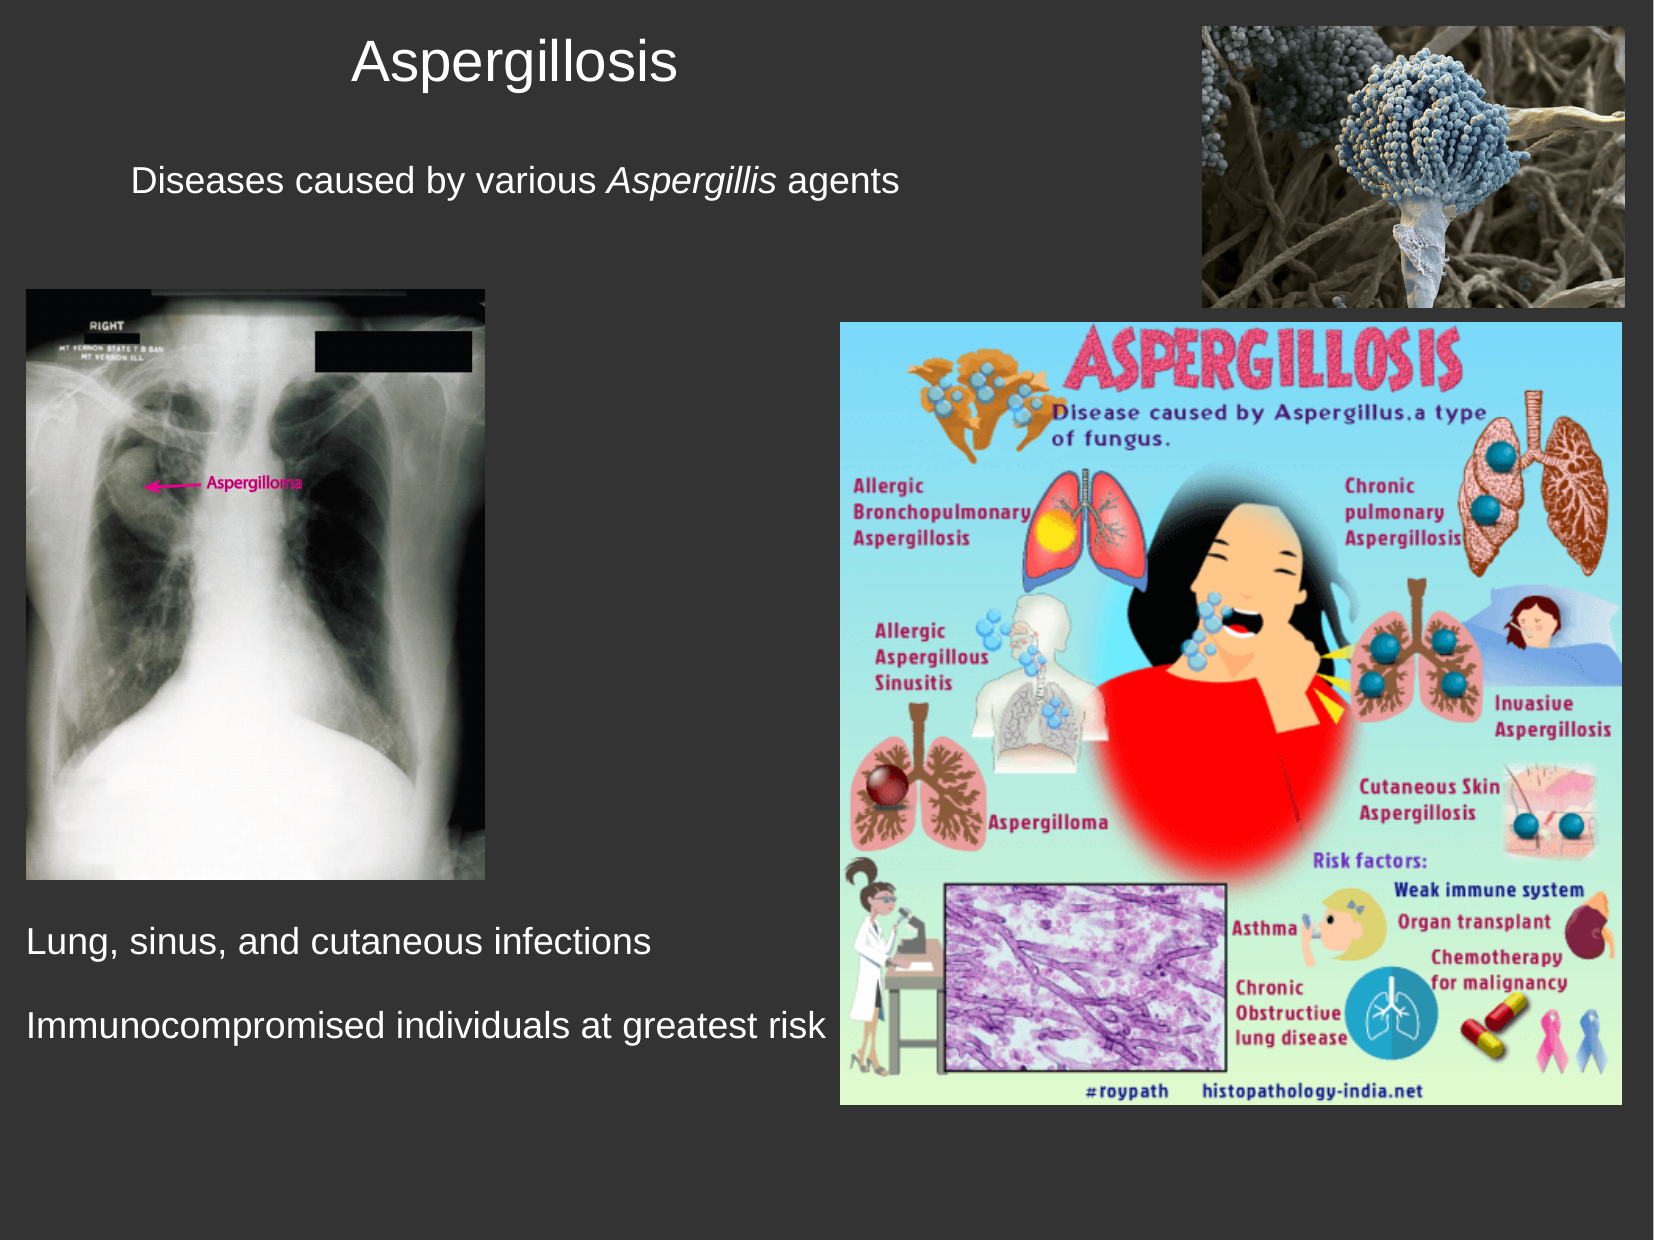

Aspergillosis
Diseases caused by various Aspergillis agents
Lung, sinus, and cutaneous infections
Immunocompromised individuals at greatest risk